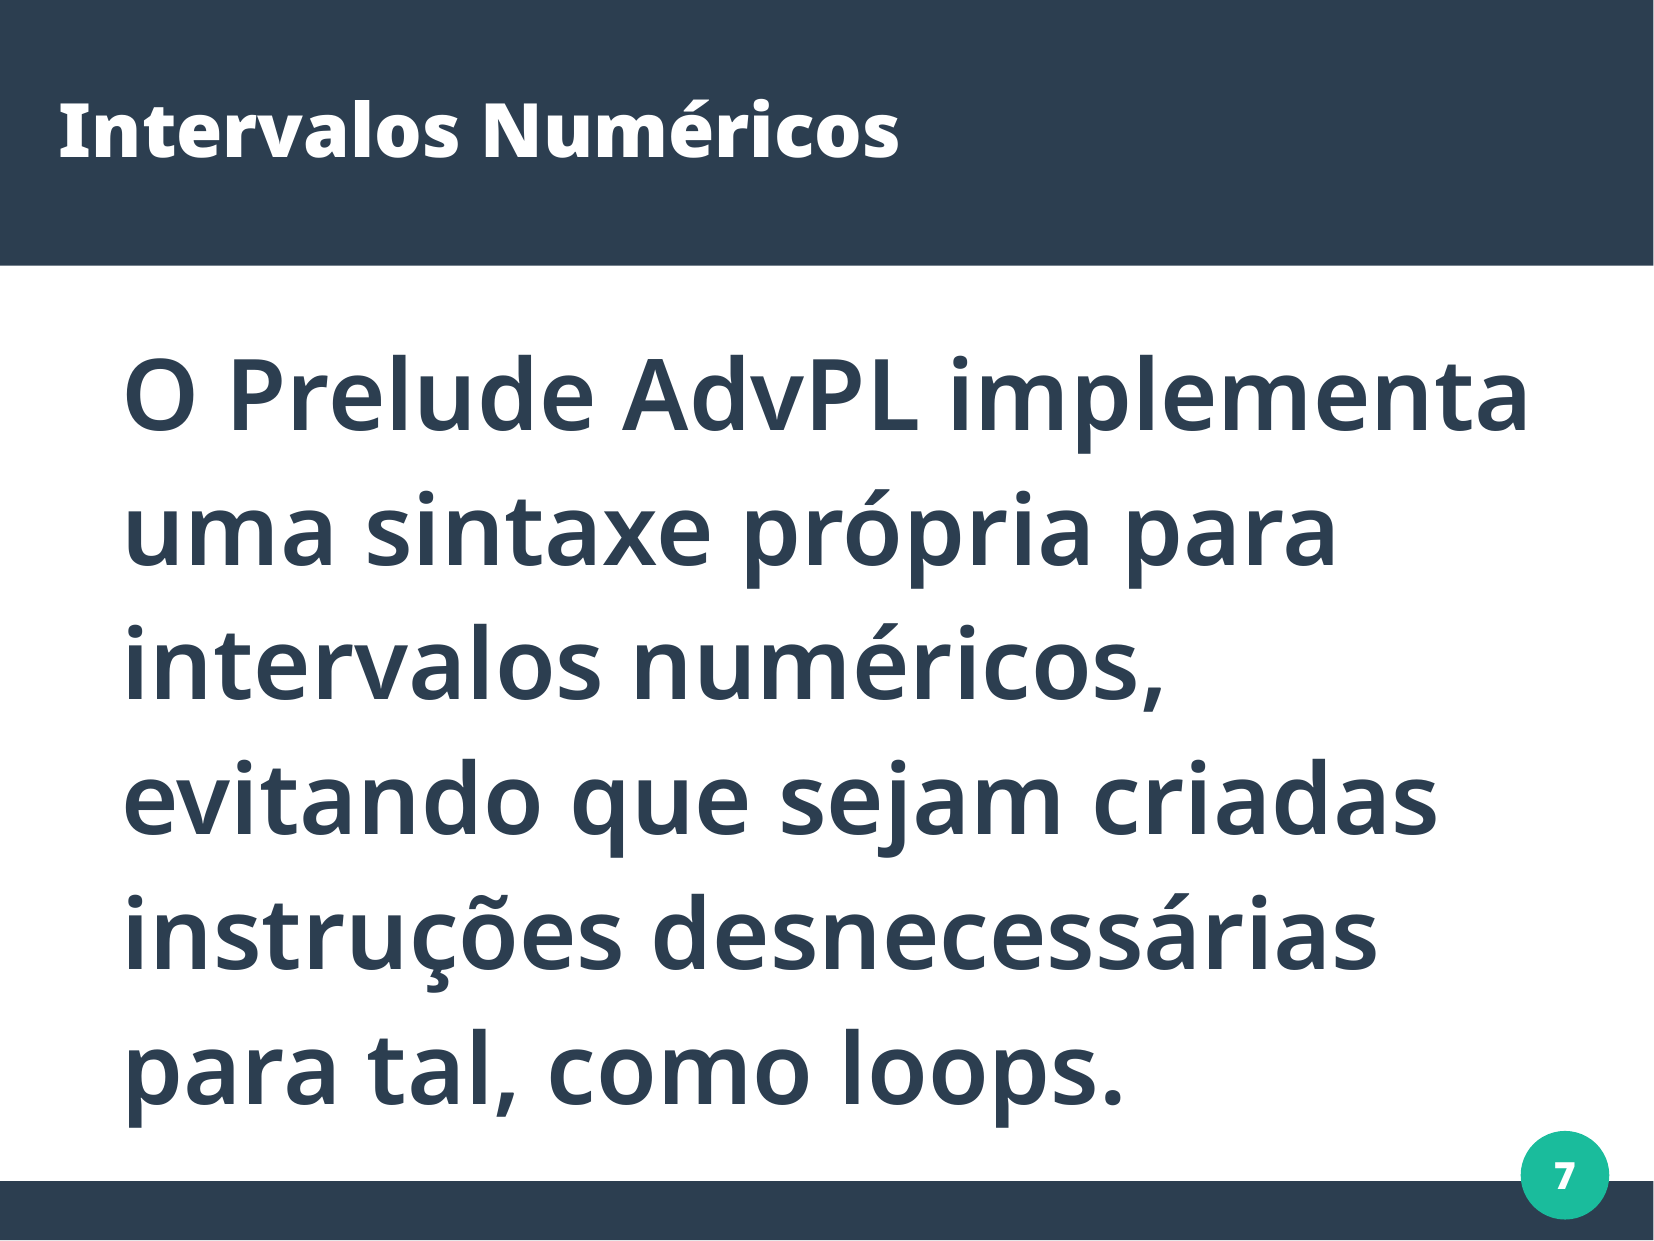

# Intervalos Numéricos
O Prelude AdvPL implementa uma sintaxe própria para intervalos numéricos, evitando que sejam criadas instruções desnecessárias para tal, como loops.
7